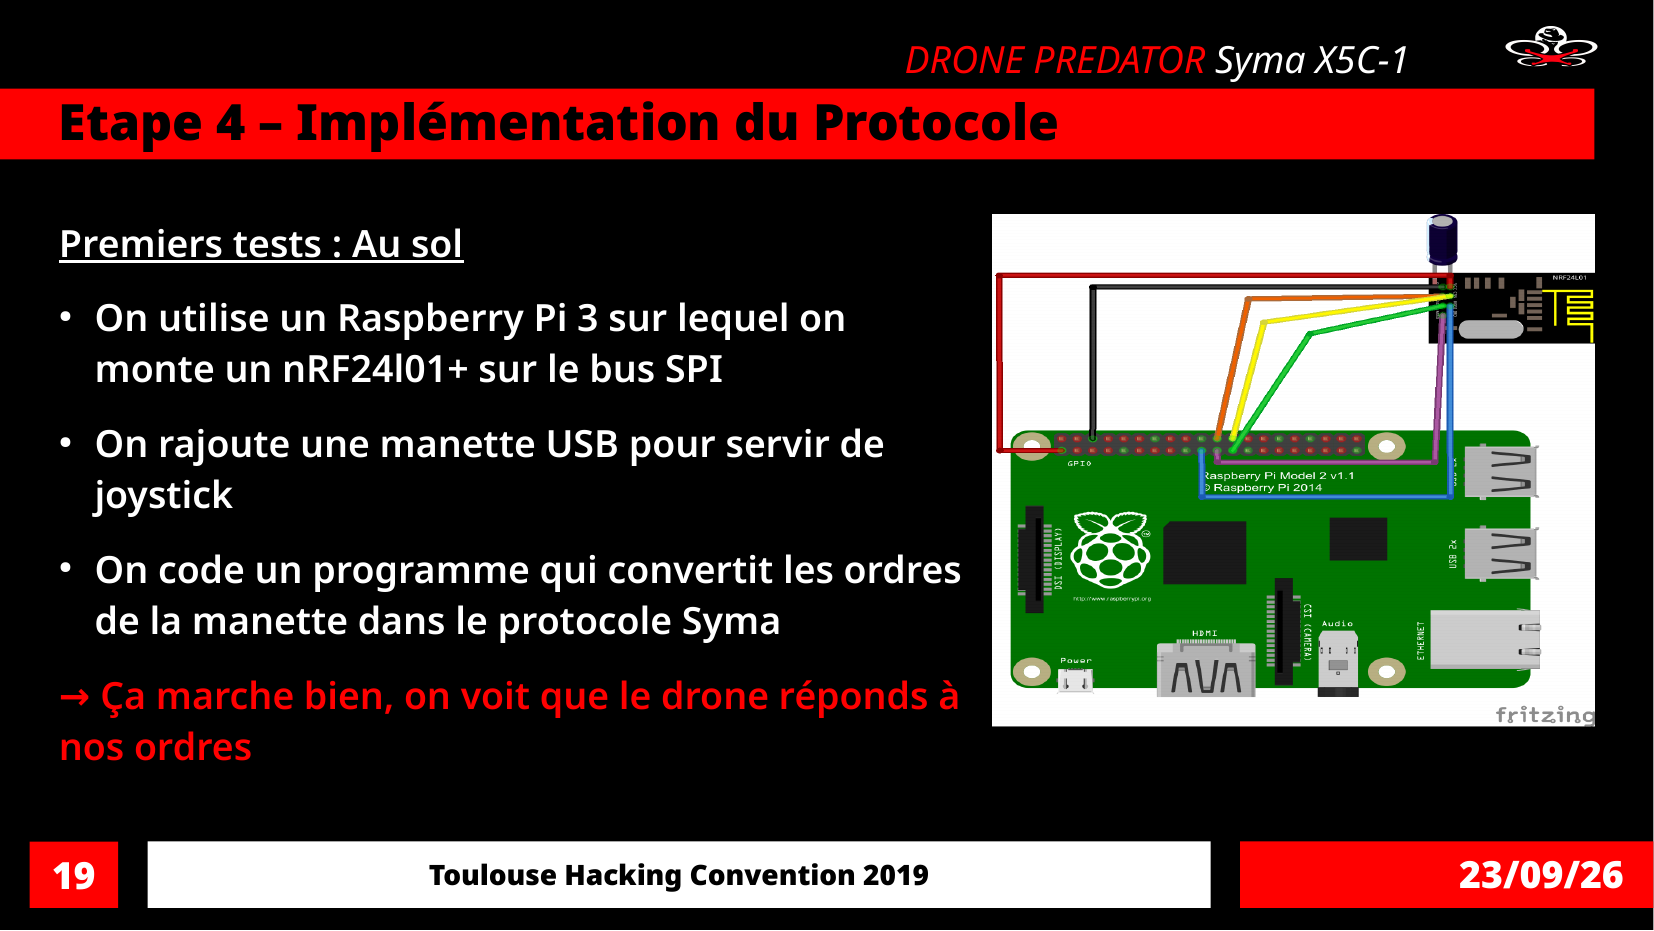

# Etape 4 – Implémentation du Protocole
Premiers tests : Au sol
On utilise un Raspberry Pi 3 sur lequel on monte un nRF24l01+ sur le bus SPI
On rajoute une manette USB pour servir de joystick
On code un programme qui convertit les ordres de la manette dans le protocole Syma
→ Ça marche bien, on voit que le drone réponds à nos ordres
19